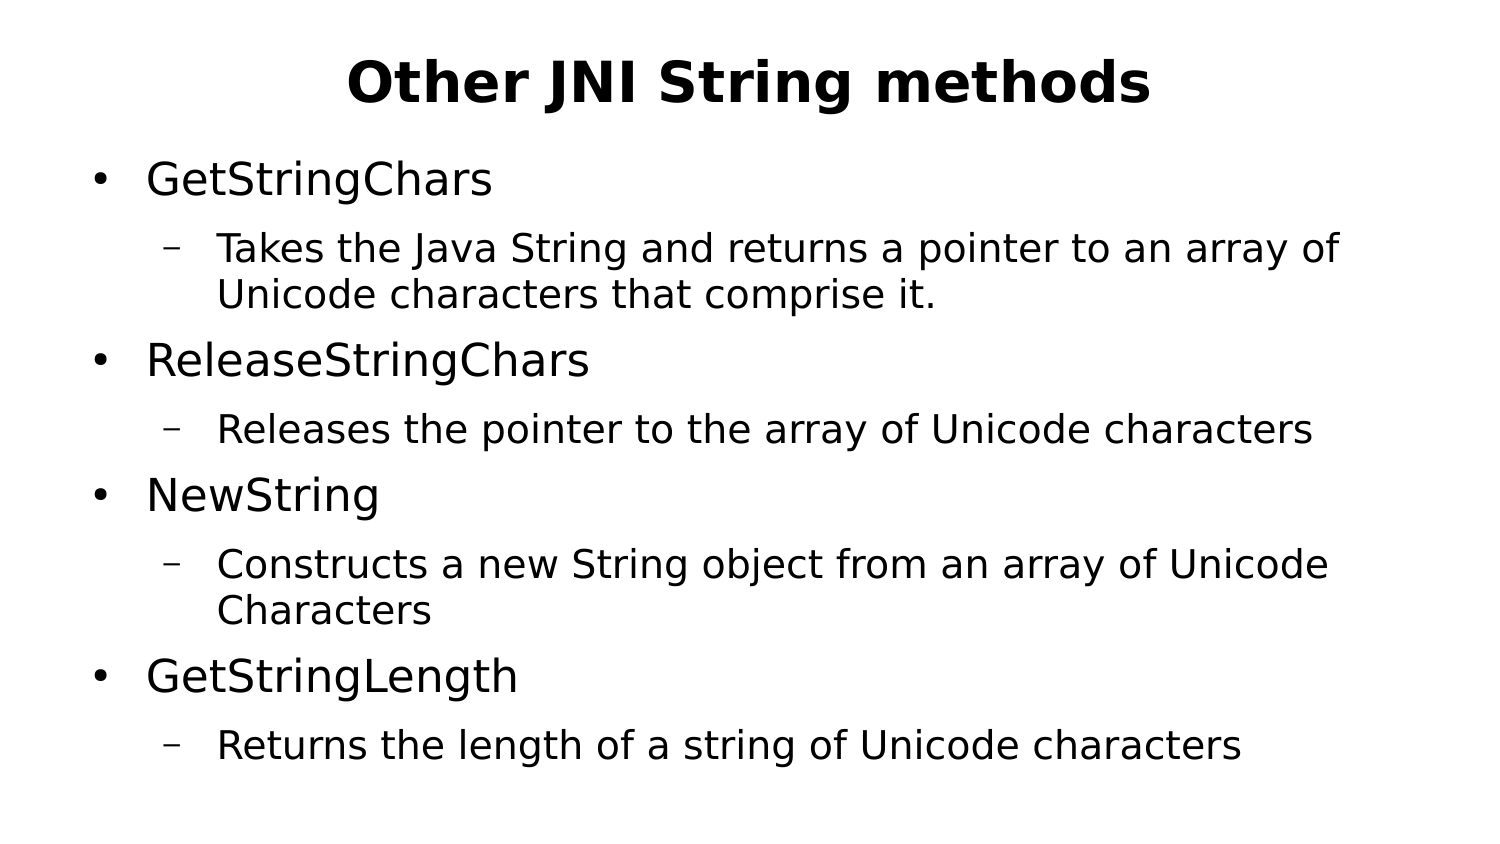

# Other JNI String methods
GetStringChars
Takes the Java String and returns a pointer to an array of Unicode characters that comprise it.
ReleaseStringChars
Releases the pointer to the array of Unicode characters
NewString
Constructs a new String object from an array of Unicode Characters
GetStringLength
Returns the length of a string of Unicode characters